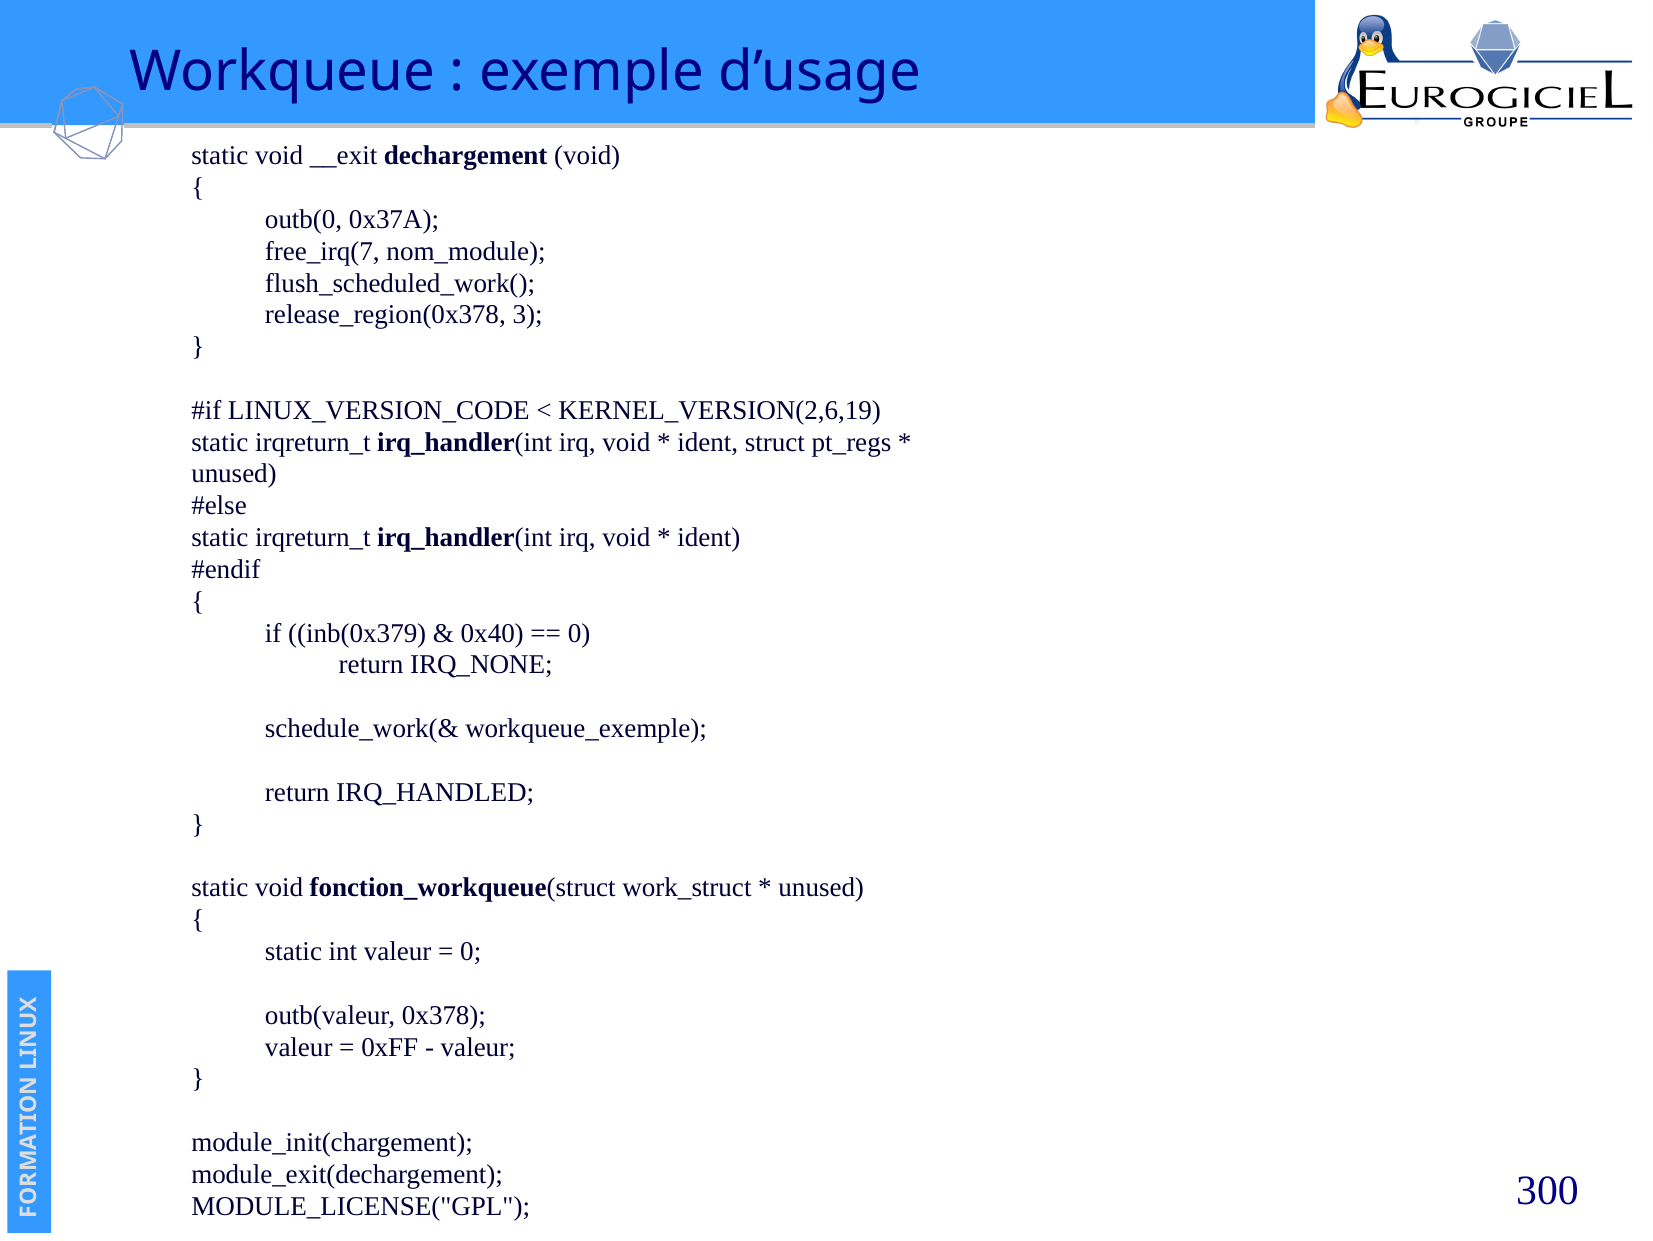

# Workqueue : exemple d’usage
static void __exit dechargement (void)
{
	outb(0, 0x37A);
	free_irq(7, nom_module);
	flush_scheduled_work();
	release_region(0x378, 3);
}
#if LINUX_VERSION_CODE < KERNEL_VERSION(2,6,19)
static irqreturn_t irq_handler(int irq, void * ident, struct pt_regs * unused)
#else
static irqreturn_t irq_handler(int irq, void * ident)
#endif
{
	if ((inb(0x379) & 0x40) == 0)
		return IRQ_NONE;
	schedule_work(& workqueue_exemple);
	return IRQ_HANDLED;
}
static void fonction_workqueue(struct work_struct * unused)
{
	static int valeur = 0;
	outb(valeur, 0x378);
	valeur = 0xFF - valeur;
}
module_init(chargement);
module_exit(dechargement);
MODULE_LICENSE("GPL");